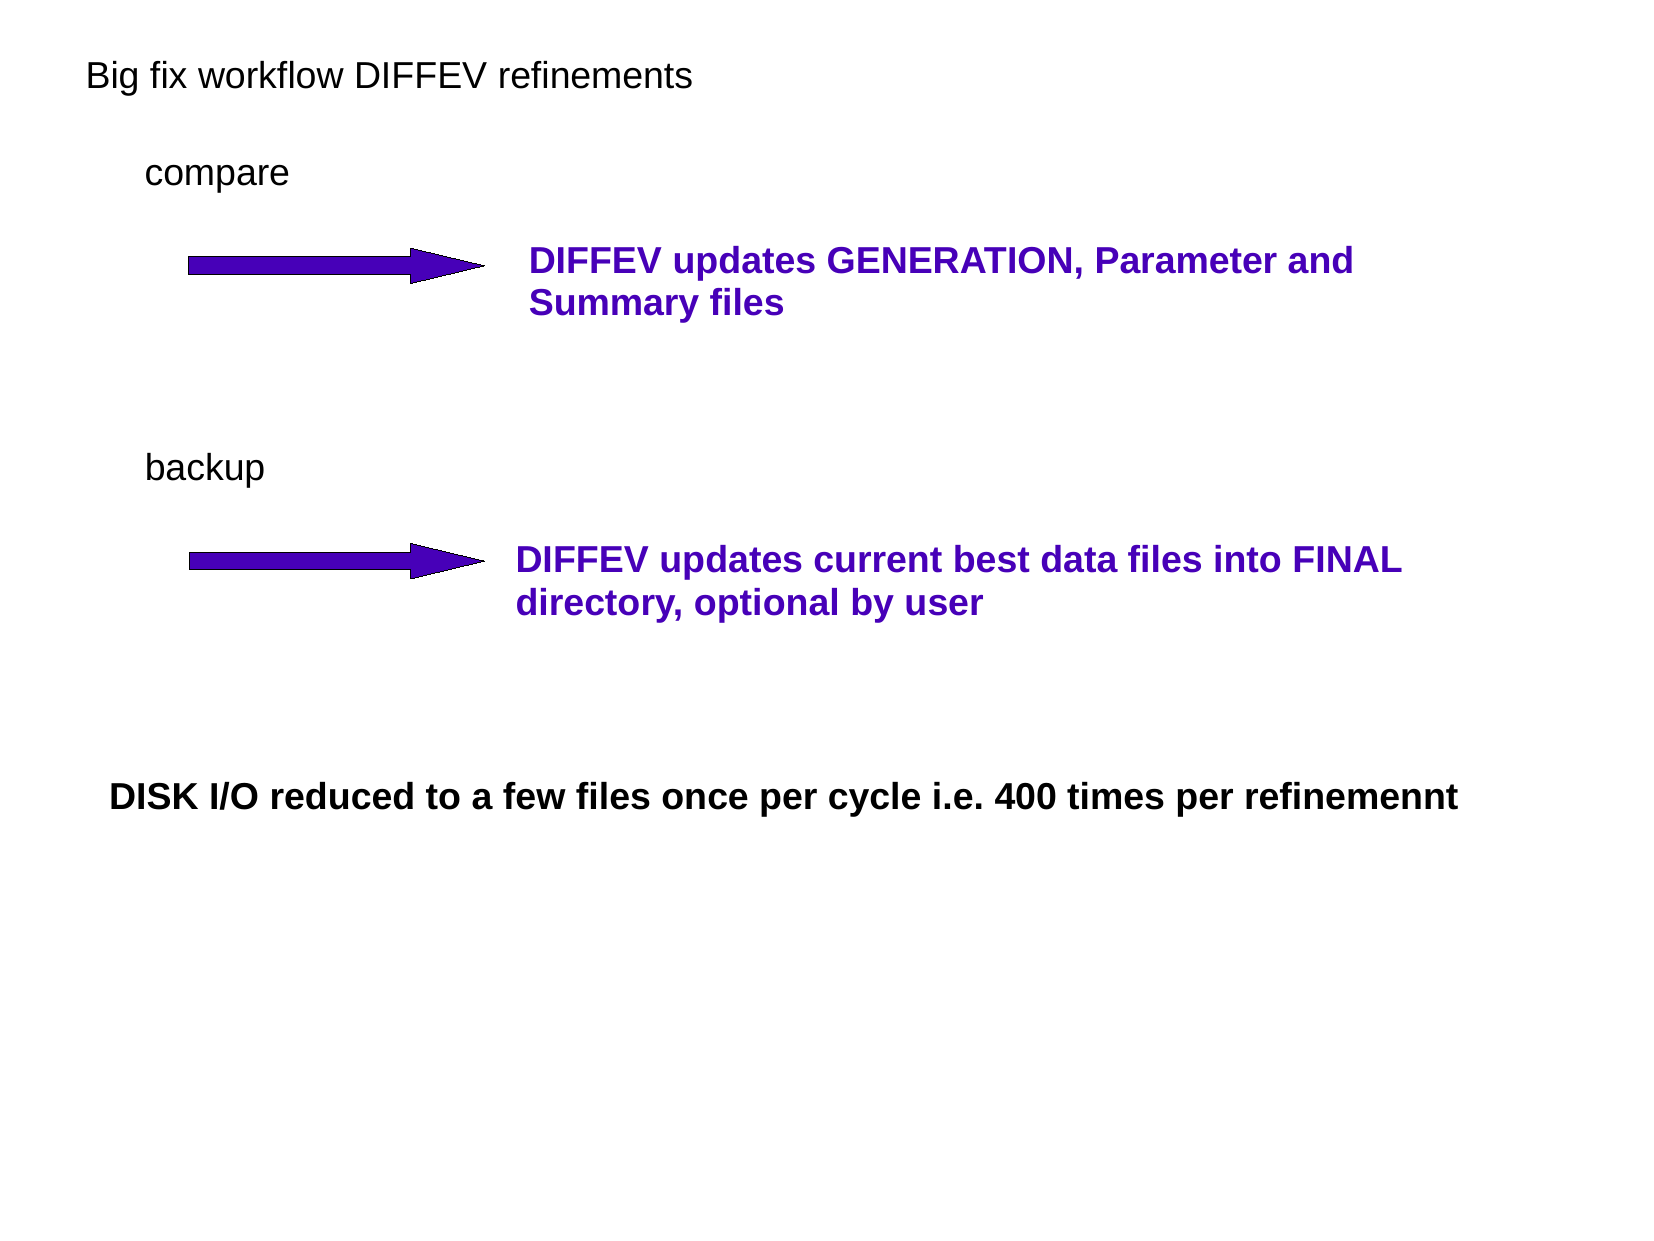

Big fix workflow DIFFEV refinements
compare
DIFFEV updates GENERATION, Parameter and
Summary files
backup
DIFFEV updates current best data files into FINAL
directory, optional by user
DISK I/O reduced to a few files once per cycle i.e. 400 times per refinemennt